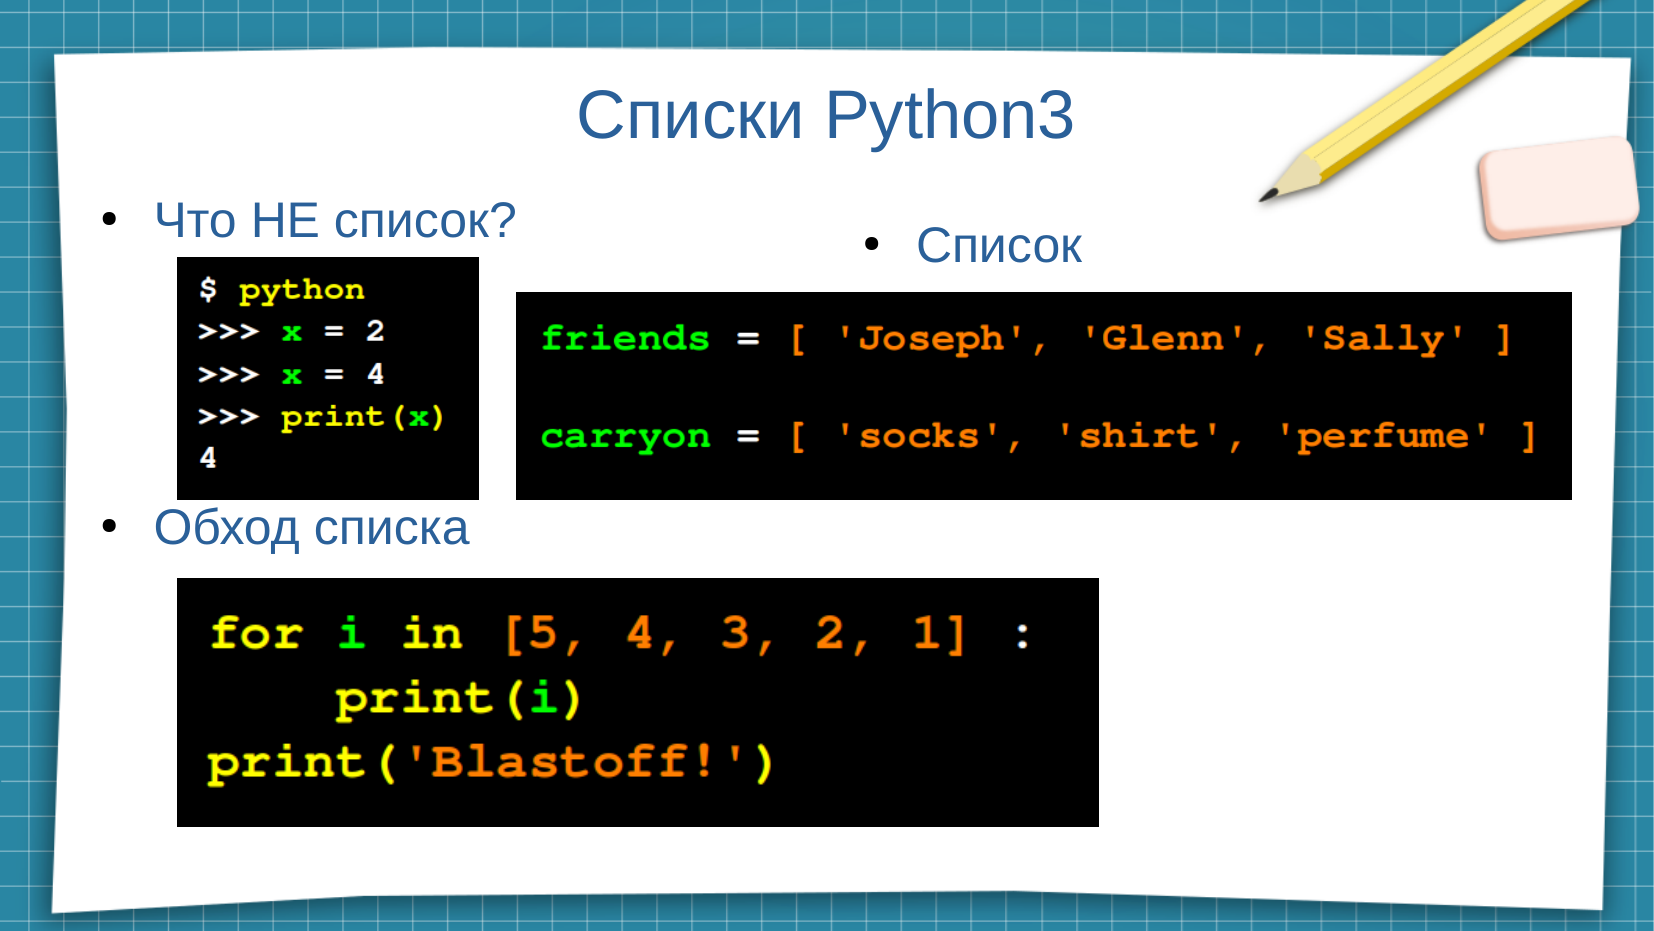

# Списки Python3
Что НЕ список?
Список
Обход списка